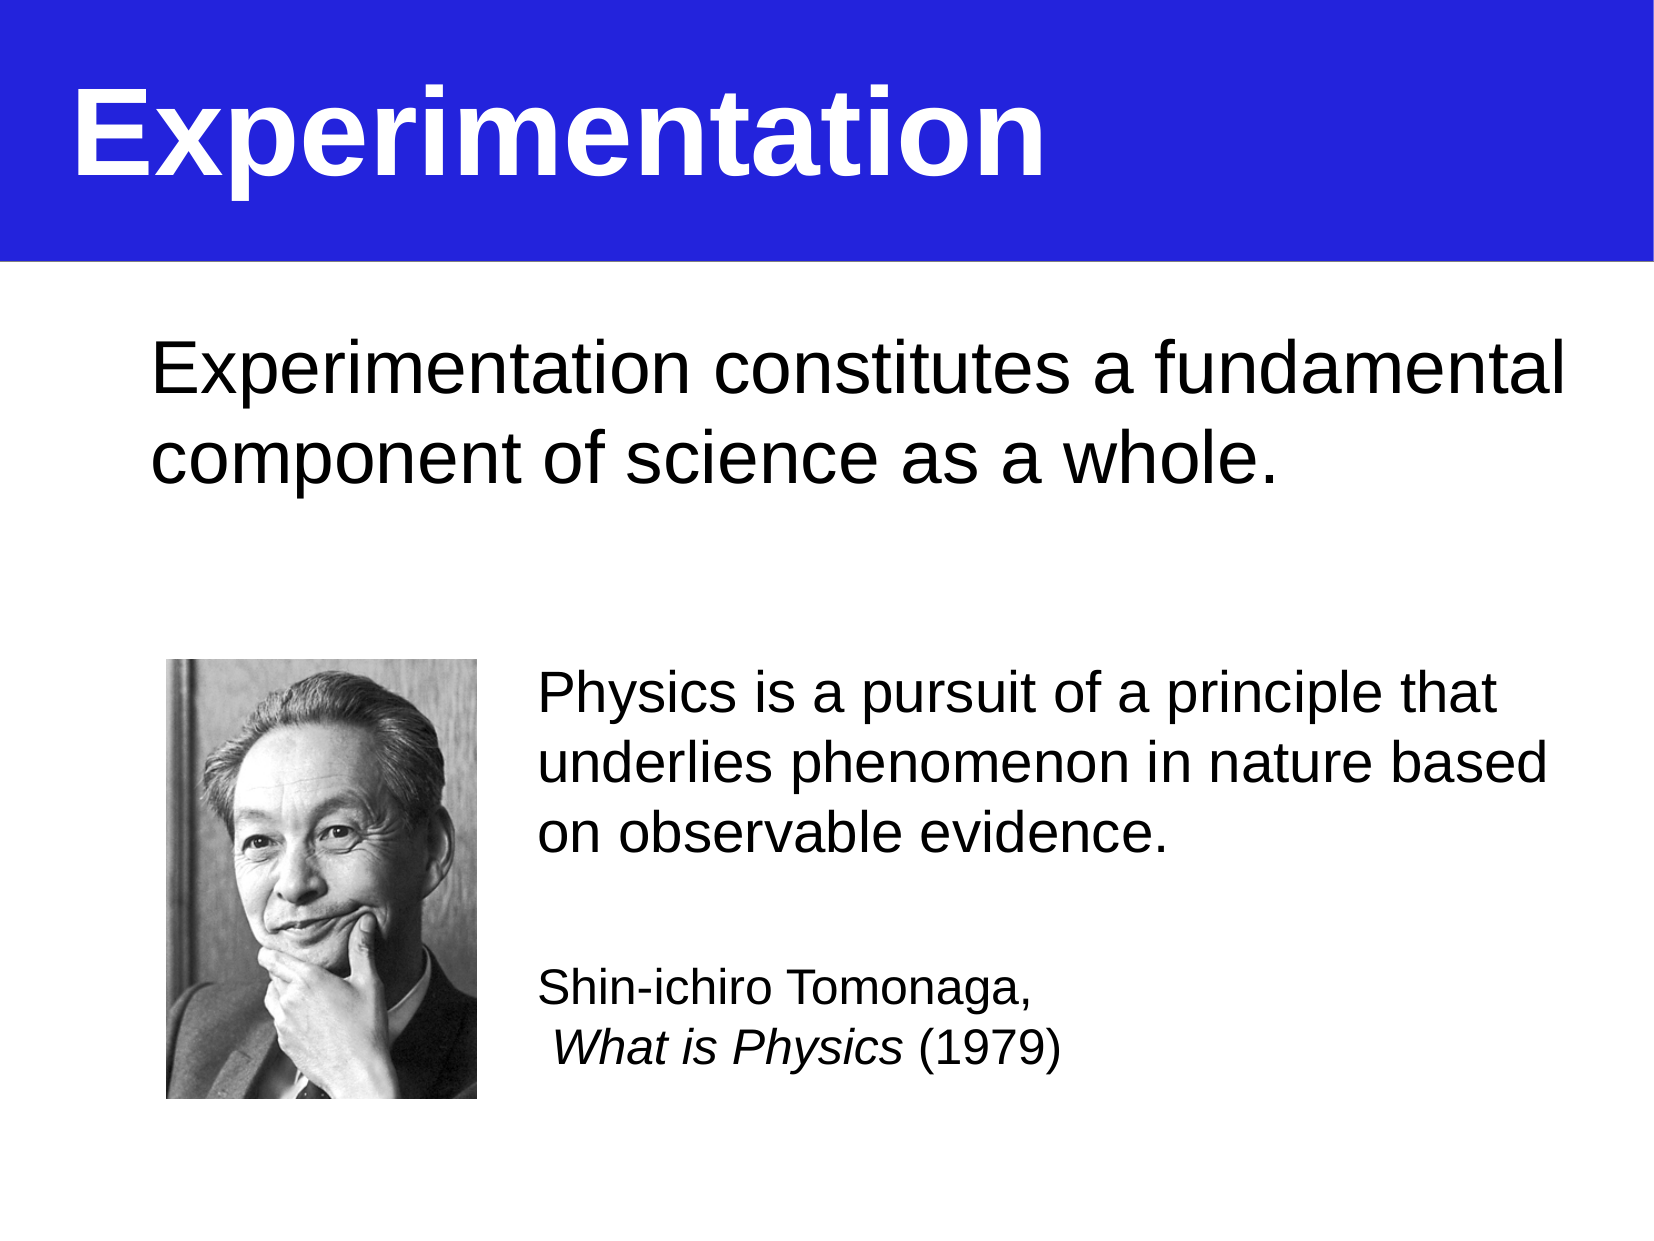

# Experimentation
Experimentation constitutes a fundamental component of science as a whole.
Physics is a pursuit of a principle that underlies phenomenon in nature based on observable evidence.
Shin-ichiro Tomonaga,
 What is Physics (1979)